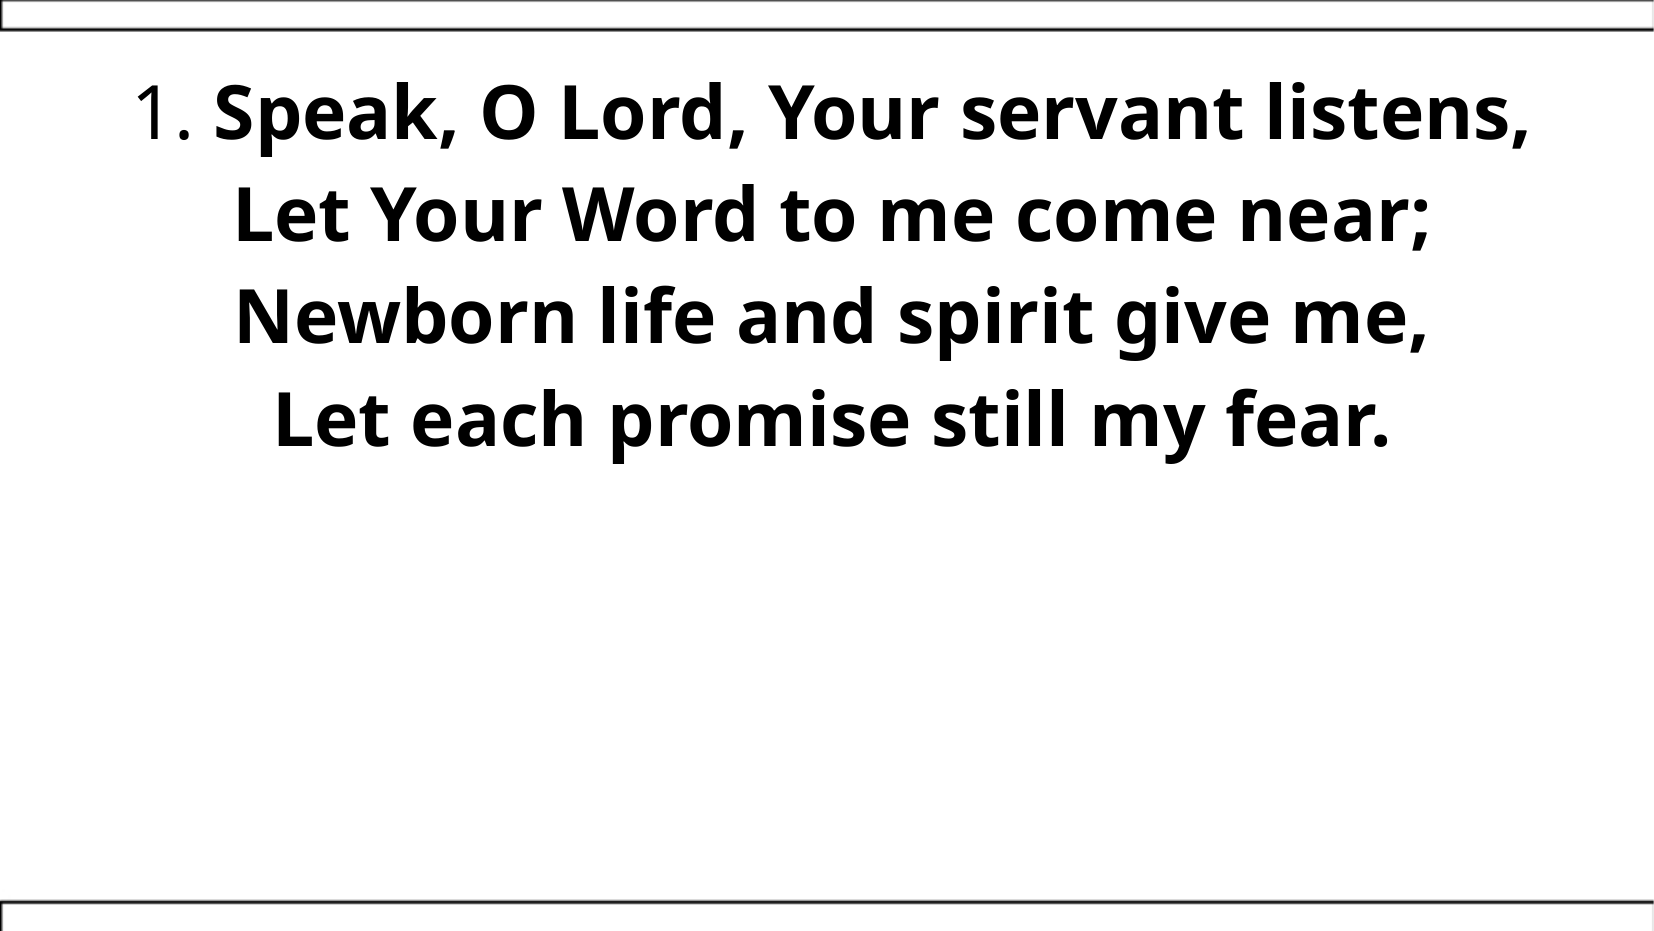

1. Speak, O Lord, Your servant listens,
Let Your Word to me come near;
Newborn life and spirit give me,
Let each promise still my fear.